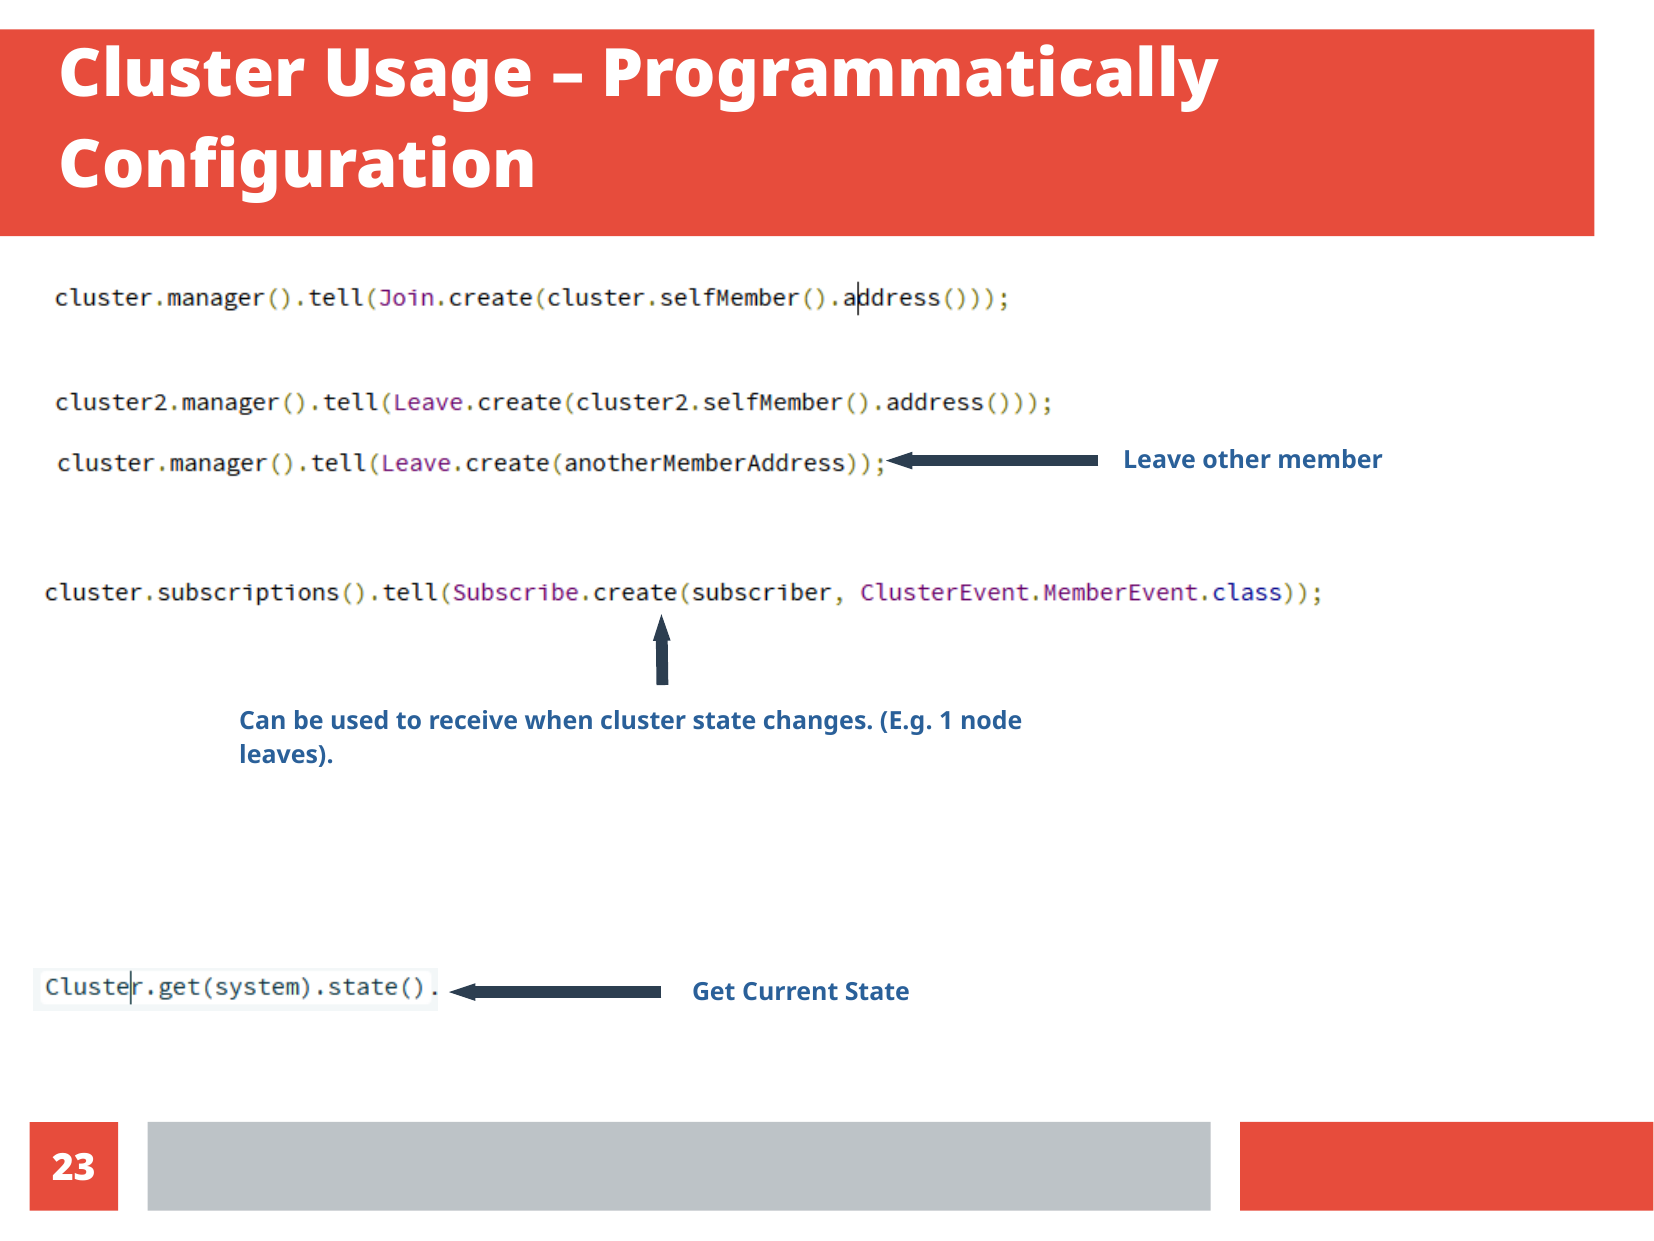

# Cluster Usage – Programmatically Configuration
Leave other member
Can be used to receive when cluster state changes. (E.g. 1 node leaves).
Get Current State
23